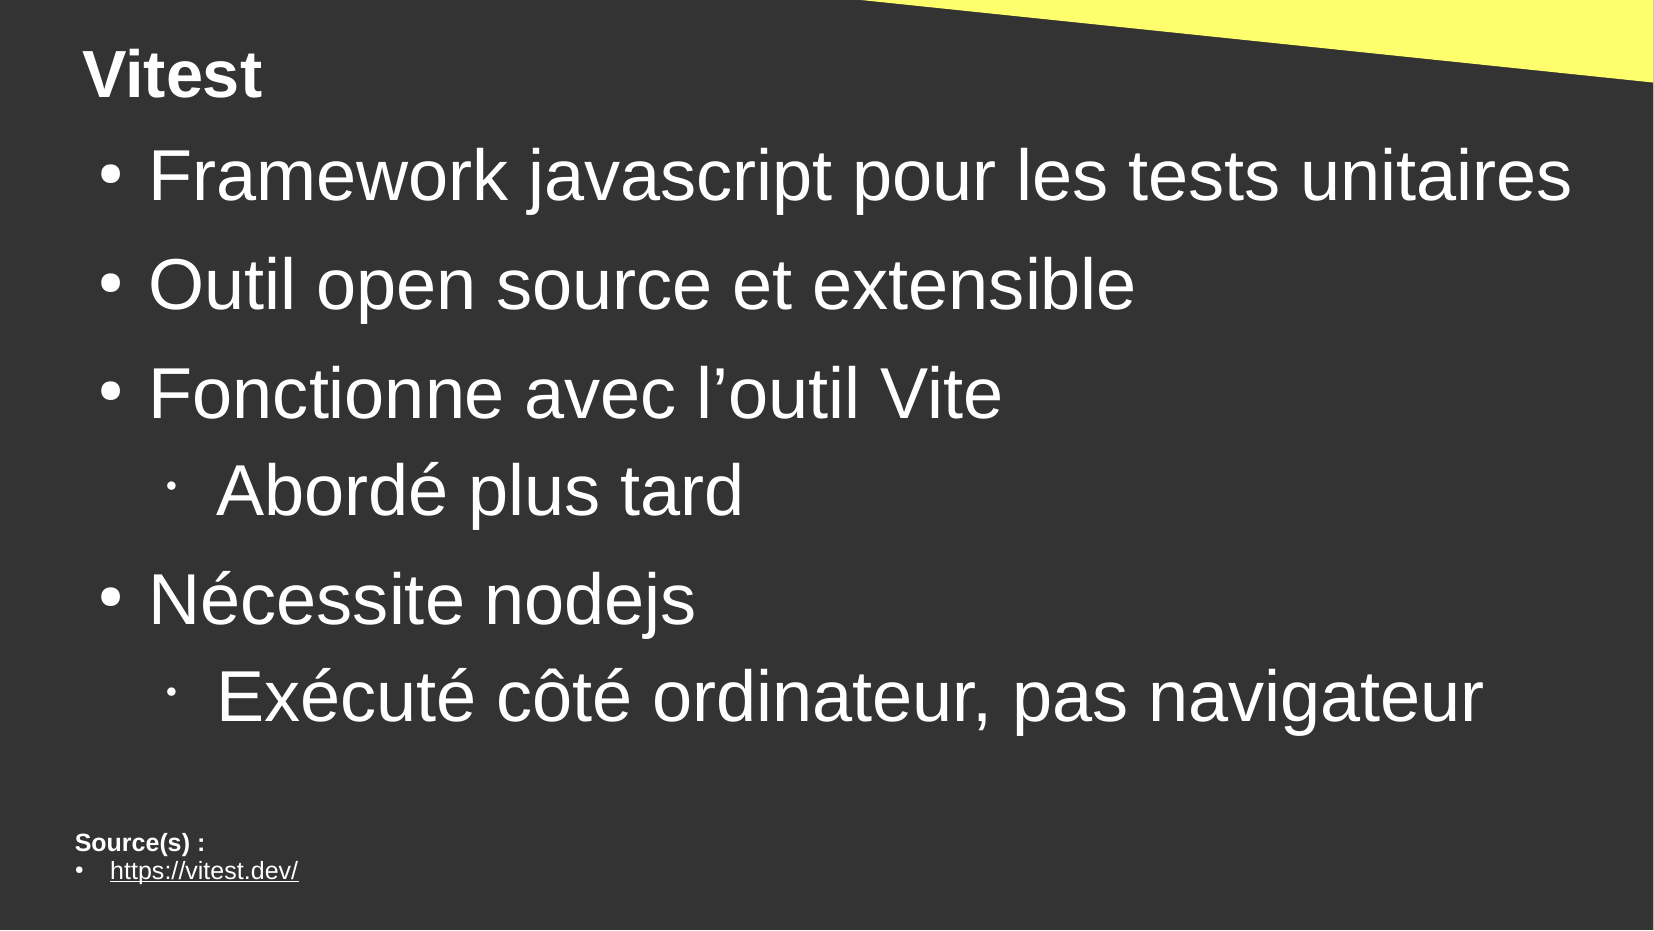

# Vitest
Framework javascript pour les tests unitaires
Outil open source et extensible
Fonctionne avec l’outil Vite
Abordé plus tard
Nécessite nodejs
Exécuté côté ordinateur, pas navigateur
Source(s) :
https://vitest.dev/